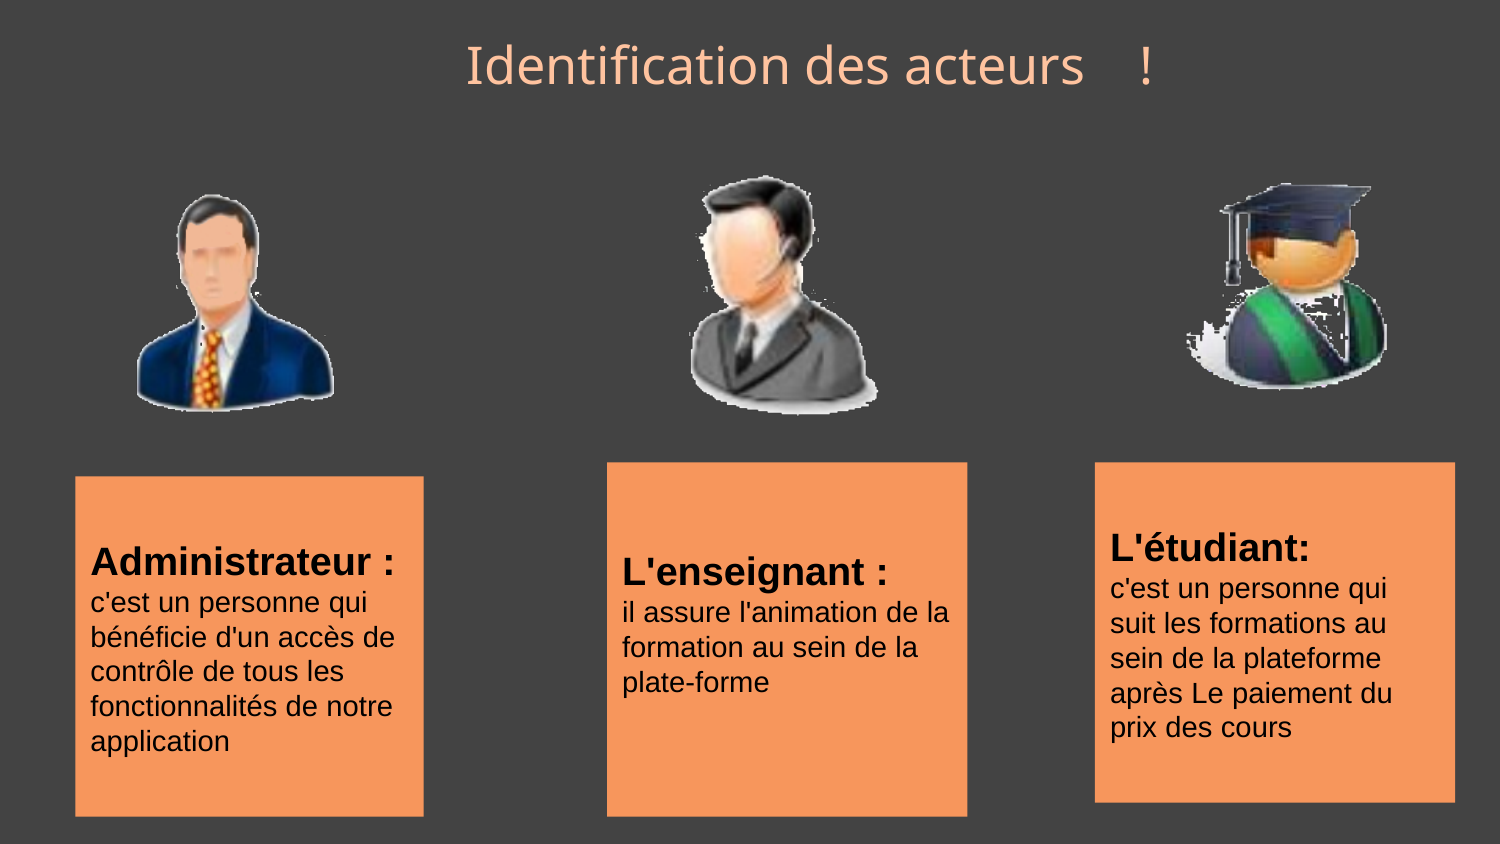

# Identification des acteurs !
L'enseignant :
il assure l'animation de la formation au sein de la plate-forme
L'étudiant:
c'est un personne qui suit les formations au sein de la plateforme après Le paiement du prix des cours
Administrateur :
c'est un personne qui bénéficie d'un accès de contrôle de tous les fonctionnalités de notre application